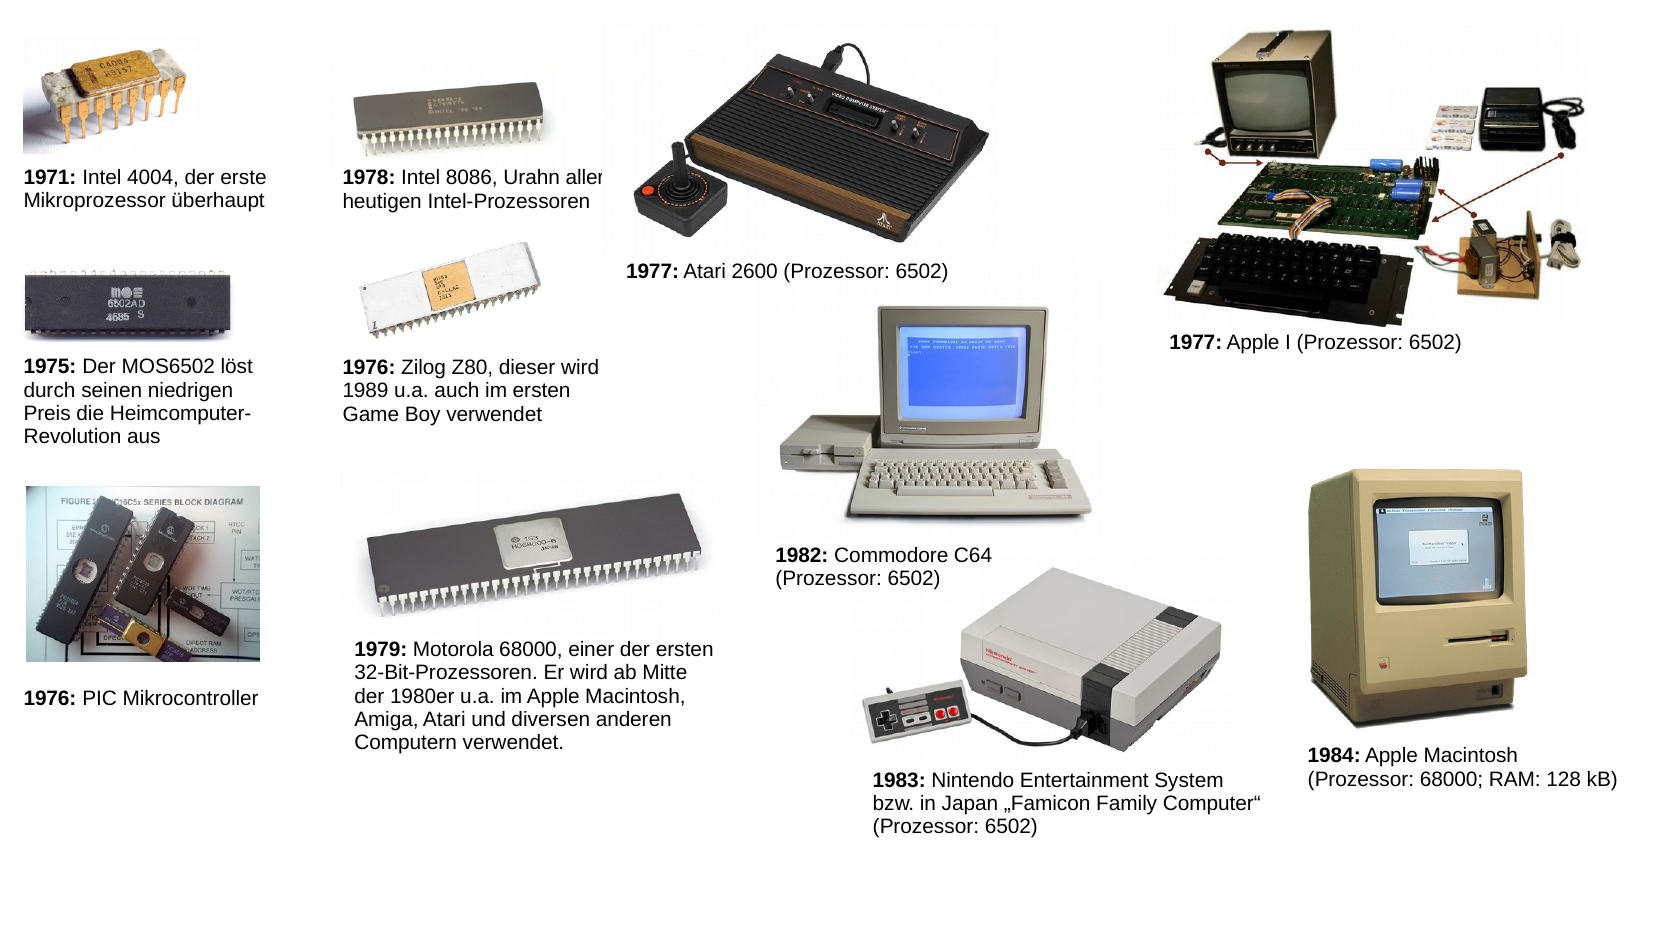

1971: Intel 4004, der erste
Mikroprozessor überhaupt
1978: Intel 8086, Urahn aller
heutigen Intel-Prozessoren
1977: Atari 2600 (Prozessor: 6502)
1977: Apple I (Prozessor: 6502)
1975: Der MOS6502 löst
durch seinen niedrigen
Preis die Heimcomputer-
Revolution aus
1976: Zilog Z80, dieser wird
1989 u.a. auch im ersten
Game Boy verwendet
1982: Commodore C64
(Prozessor: 6502)
1979: Motorola 68000, einer der ersten
32-Bit-Prozessoren. Er wird ab Mitte
der 1980er u.a. im Apple Macintosh,
Amiga, Atari und diversen anderen
Computern verwendet.
1976: PIC Mikrocontroller
1984: Apple Macintosh
(Prozessor: 68000; RAM: 128 kB)
1983: Nintendo Entertainment System
bzw. in Japan „Famicon Family Computer“
(Prozessor: 6502)